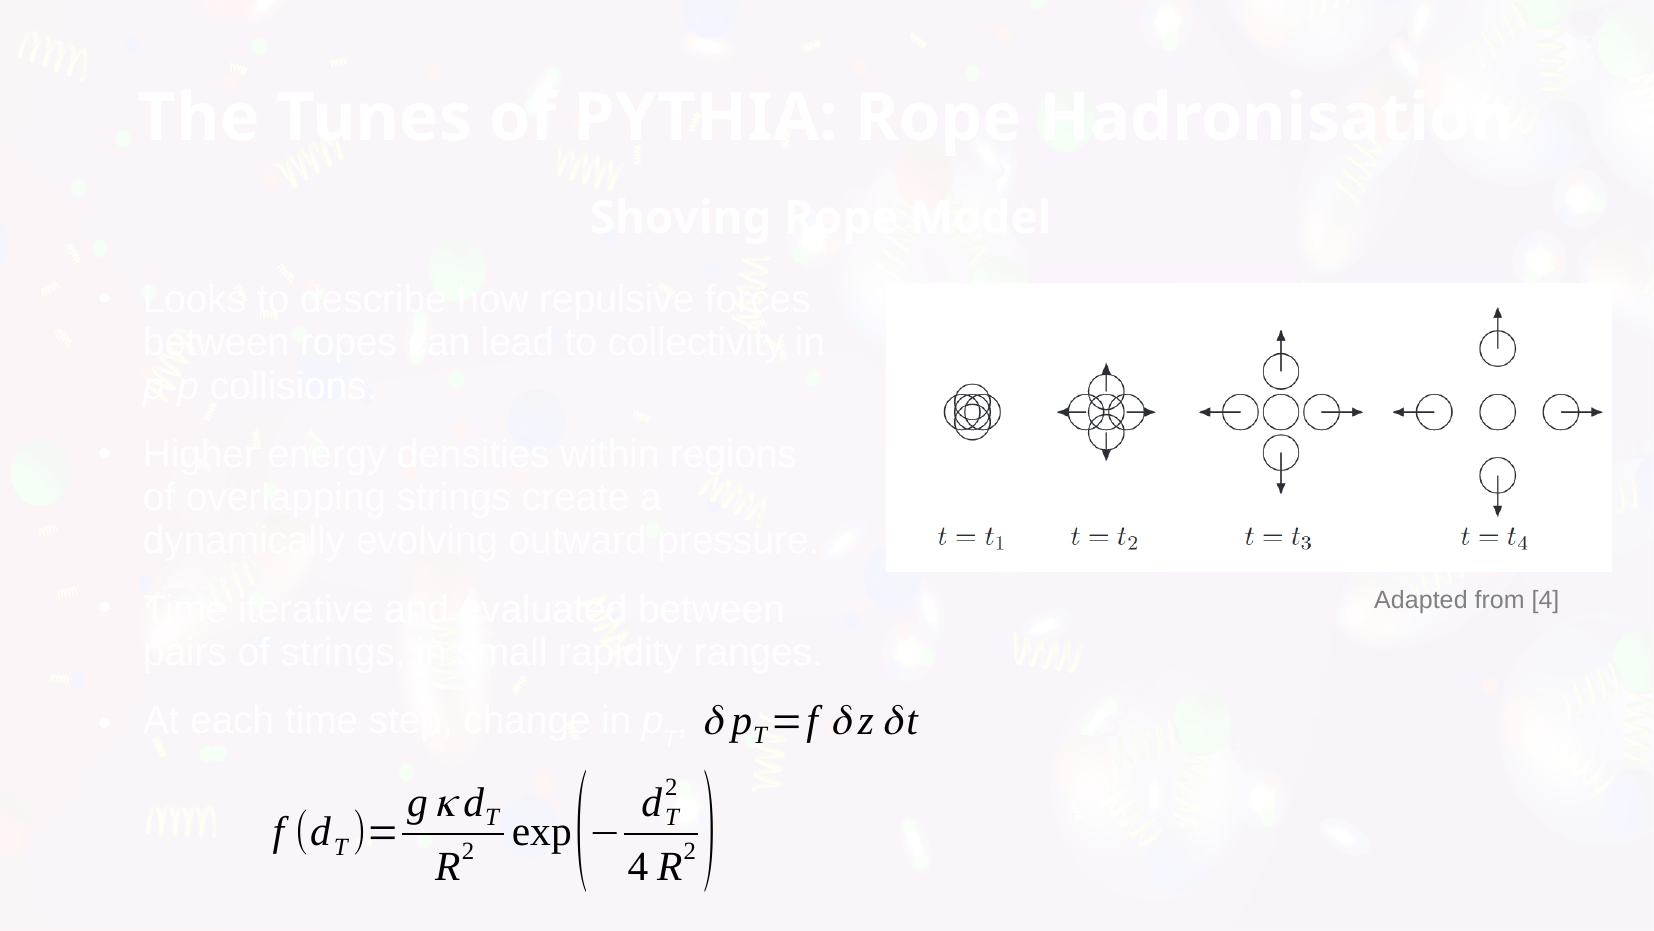

# The Tunes of PYTHIA: Rope Hadronisation
Shoving Rope Model
Looks to describe how repulsive forces between ropes can lead to collectivity in p-p collisions.
Higher energy densities within regions of overlapping strings create a dynamically evolving outward pressure.
Time iterative and evaluated between pairs of strings, in small rapidity ranges.
At each time step, change in pT,
Adapted from [4]